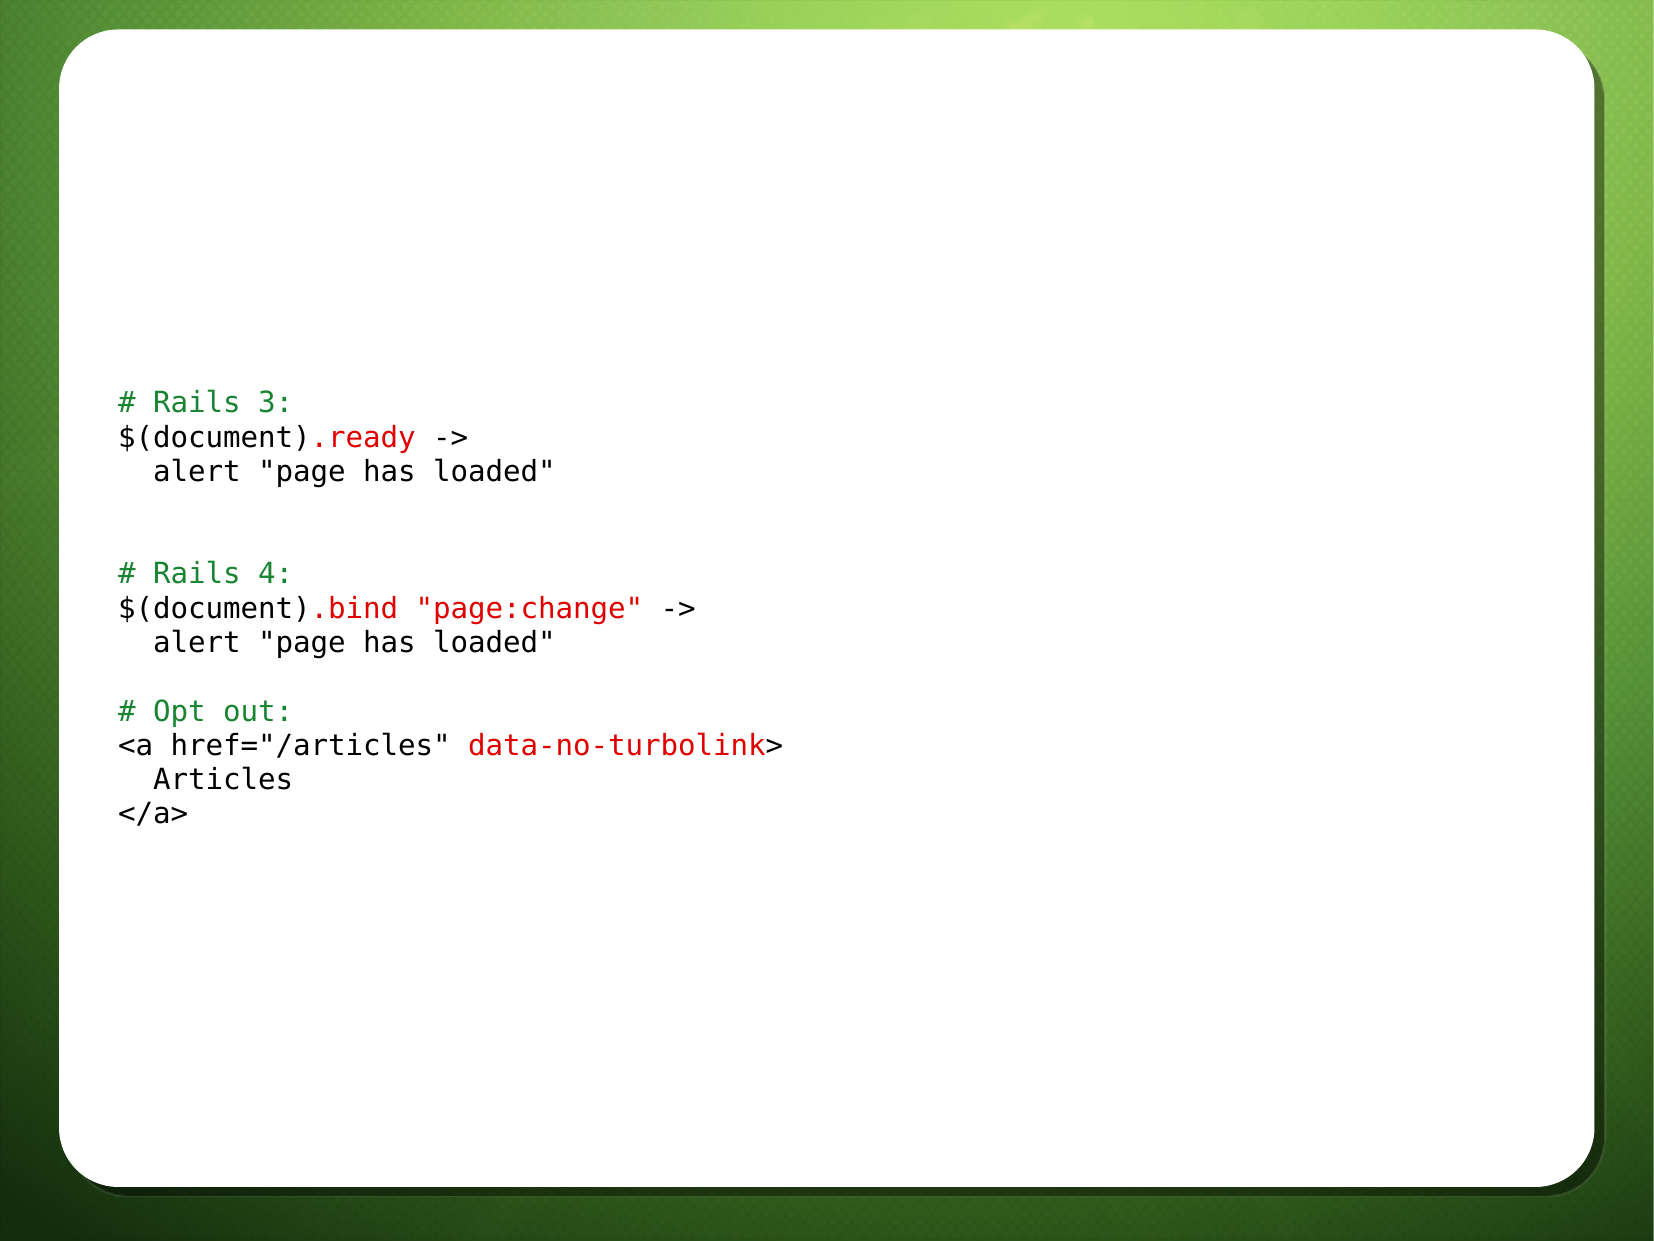

# # Rails 3:
$(document).ready ->
 alert "page has loaded"
# Rails 4:
$(document).bind "page:change" ->
 alert "page has loaded"
# Opt out:
<a href="/articles" data-no-turbolink>
 Articles
</a>